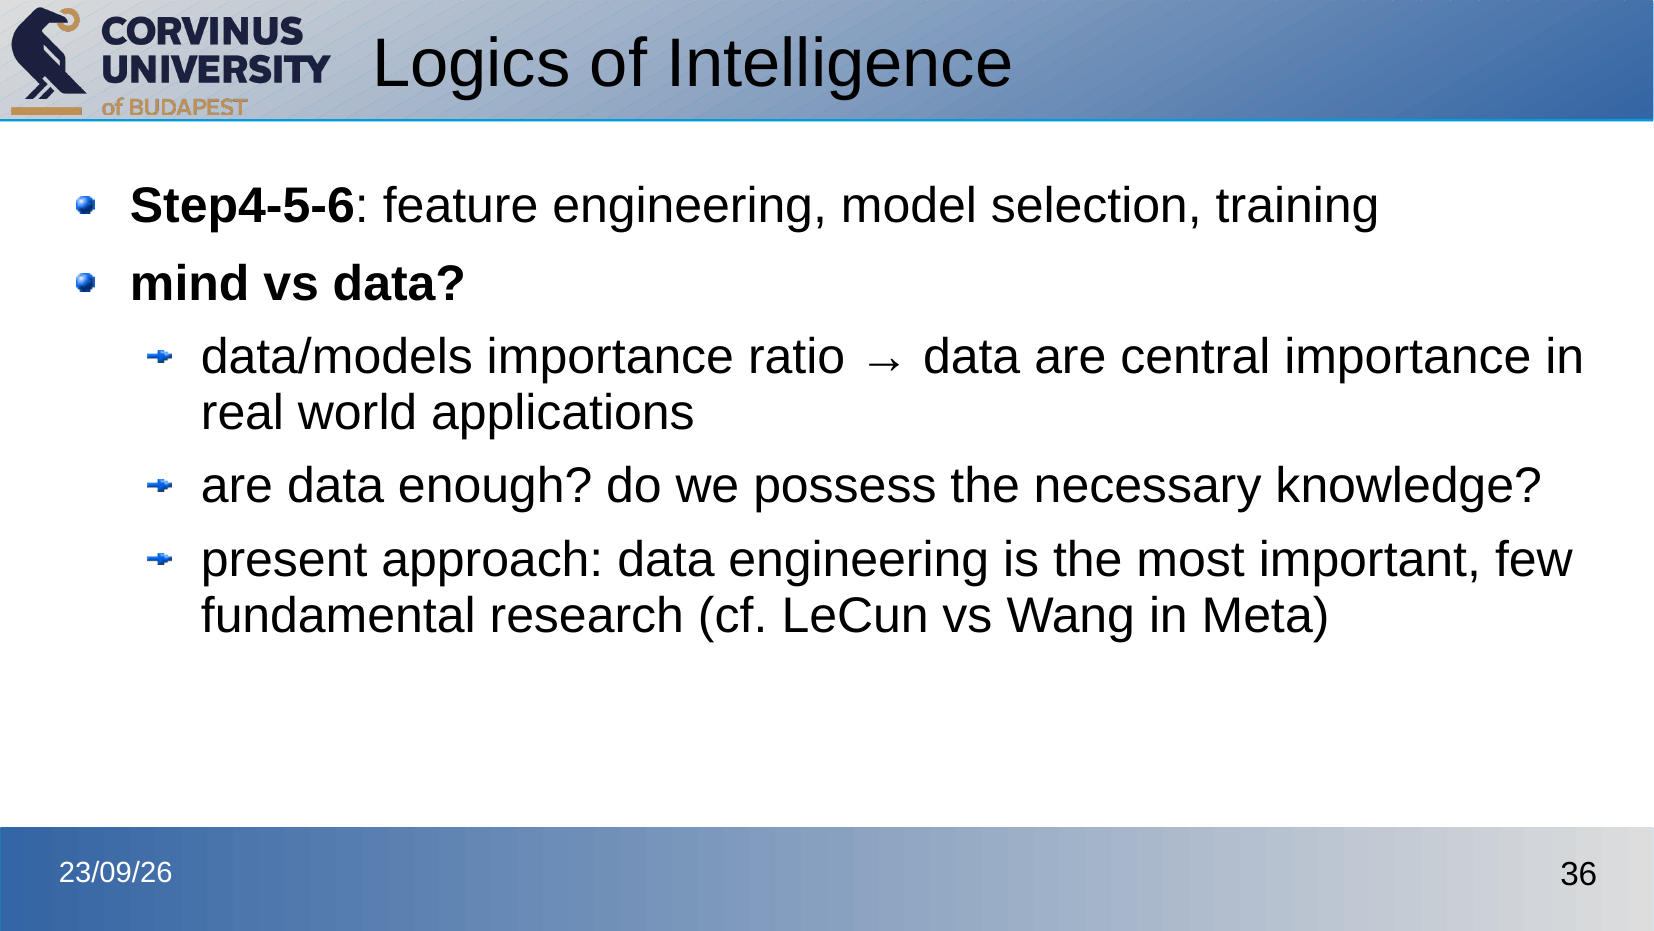

# Logics of Intelligence
Step4-5-6: feature engineering, model selection, training
mind vs data?
data/models importance ratio → data are central importance in real world applications
are data enough? do we possess the necessary knowledge?
present approach: data engineering is the most important, few fundamental research (cf. LeCun vs Wang in Meta)